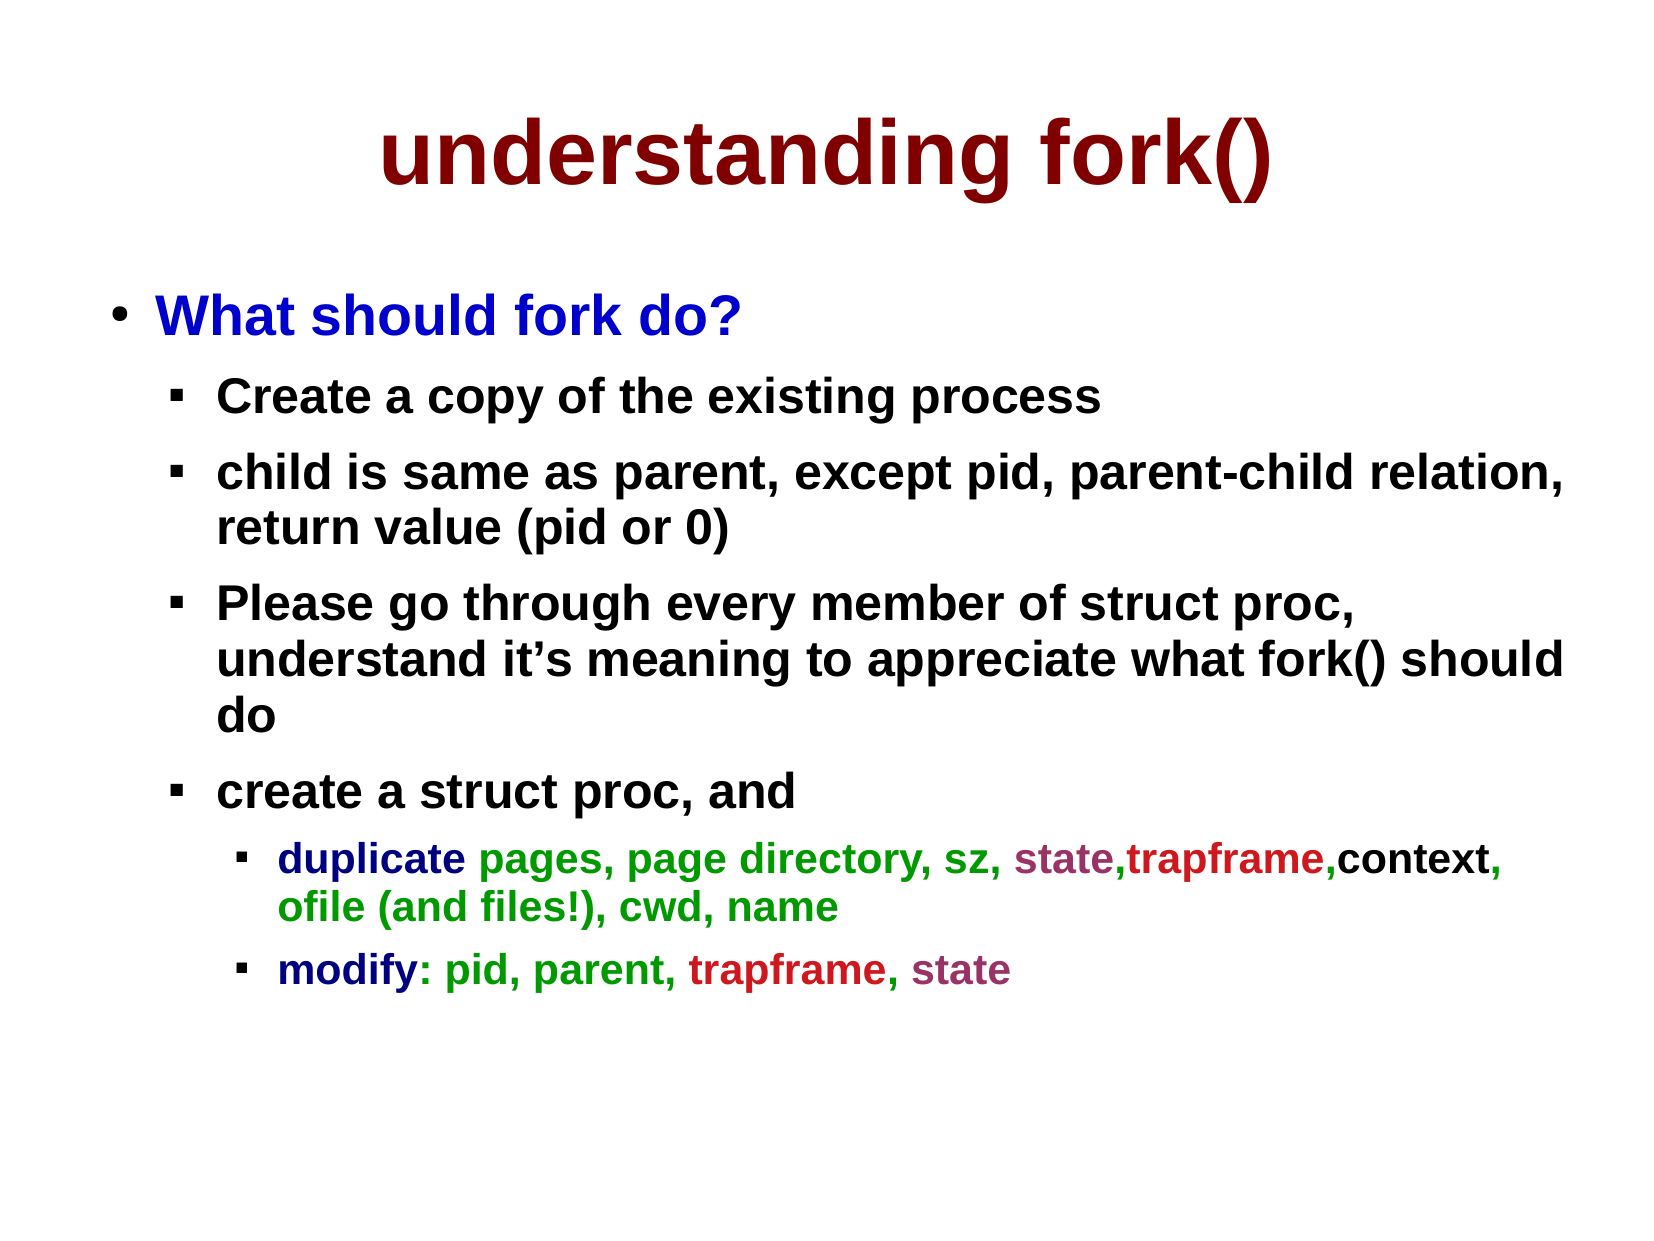

# understanding fork()
What should fork do?
Create a copy of the existing process
child is same as parent, except pid, parent-child relation, return value (pid or 0)
Please go through every member of struct proc, understand it’s meaning to appreciate what fork() should do
create a struct proc, and
duplicate pages, page directory, sz, state,trapframe,context, ofile (and files!), cwd, name
modify: pid, parent, trapframe, state